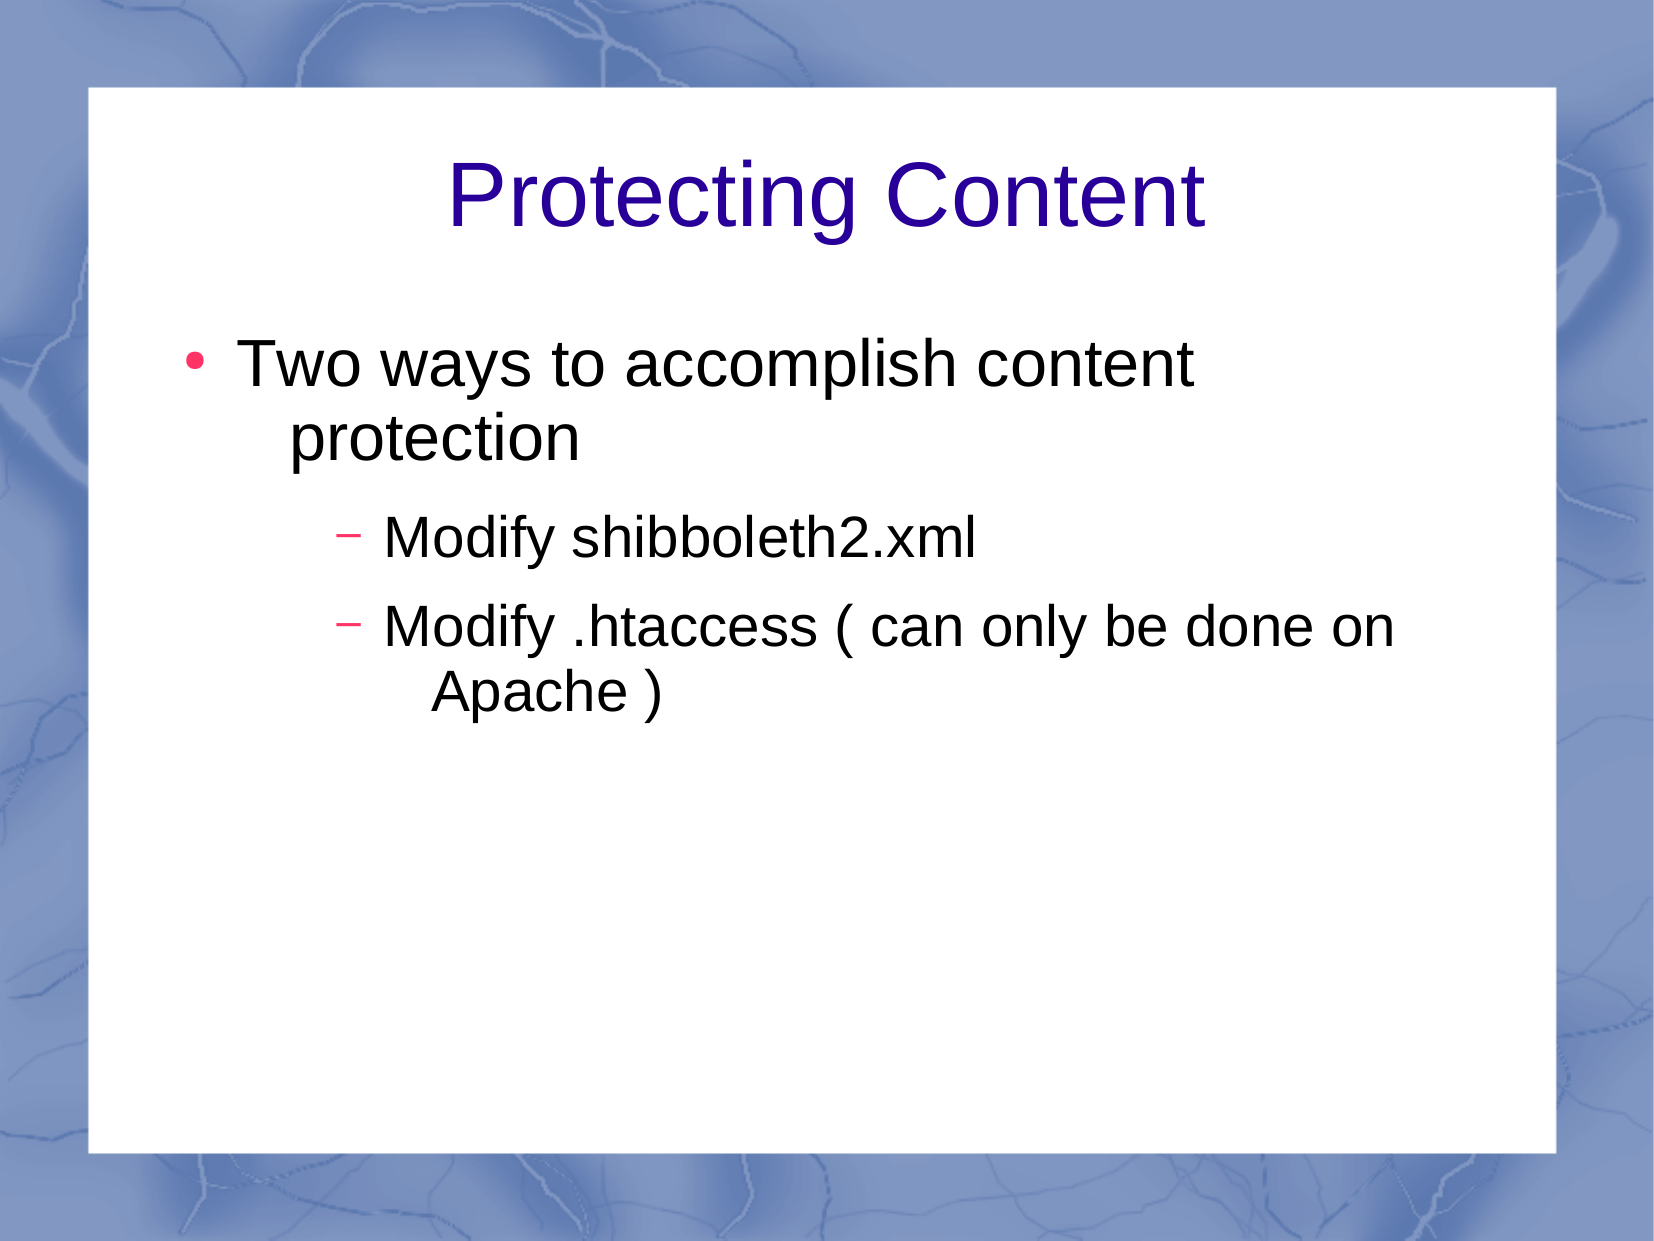

# Protecting Content
Two ways to accomplish content protection
Modify shibboleth2.xml
Modify .htaccess ( can only be done on Apache )